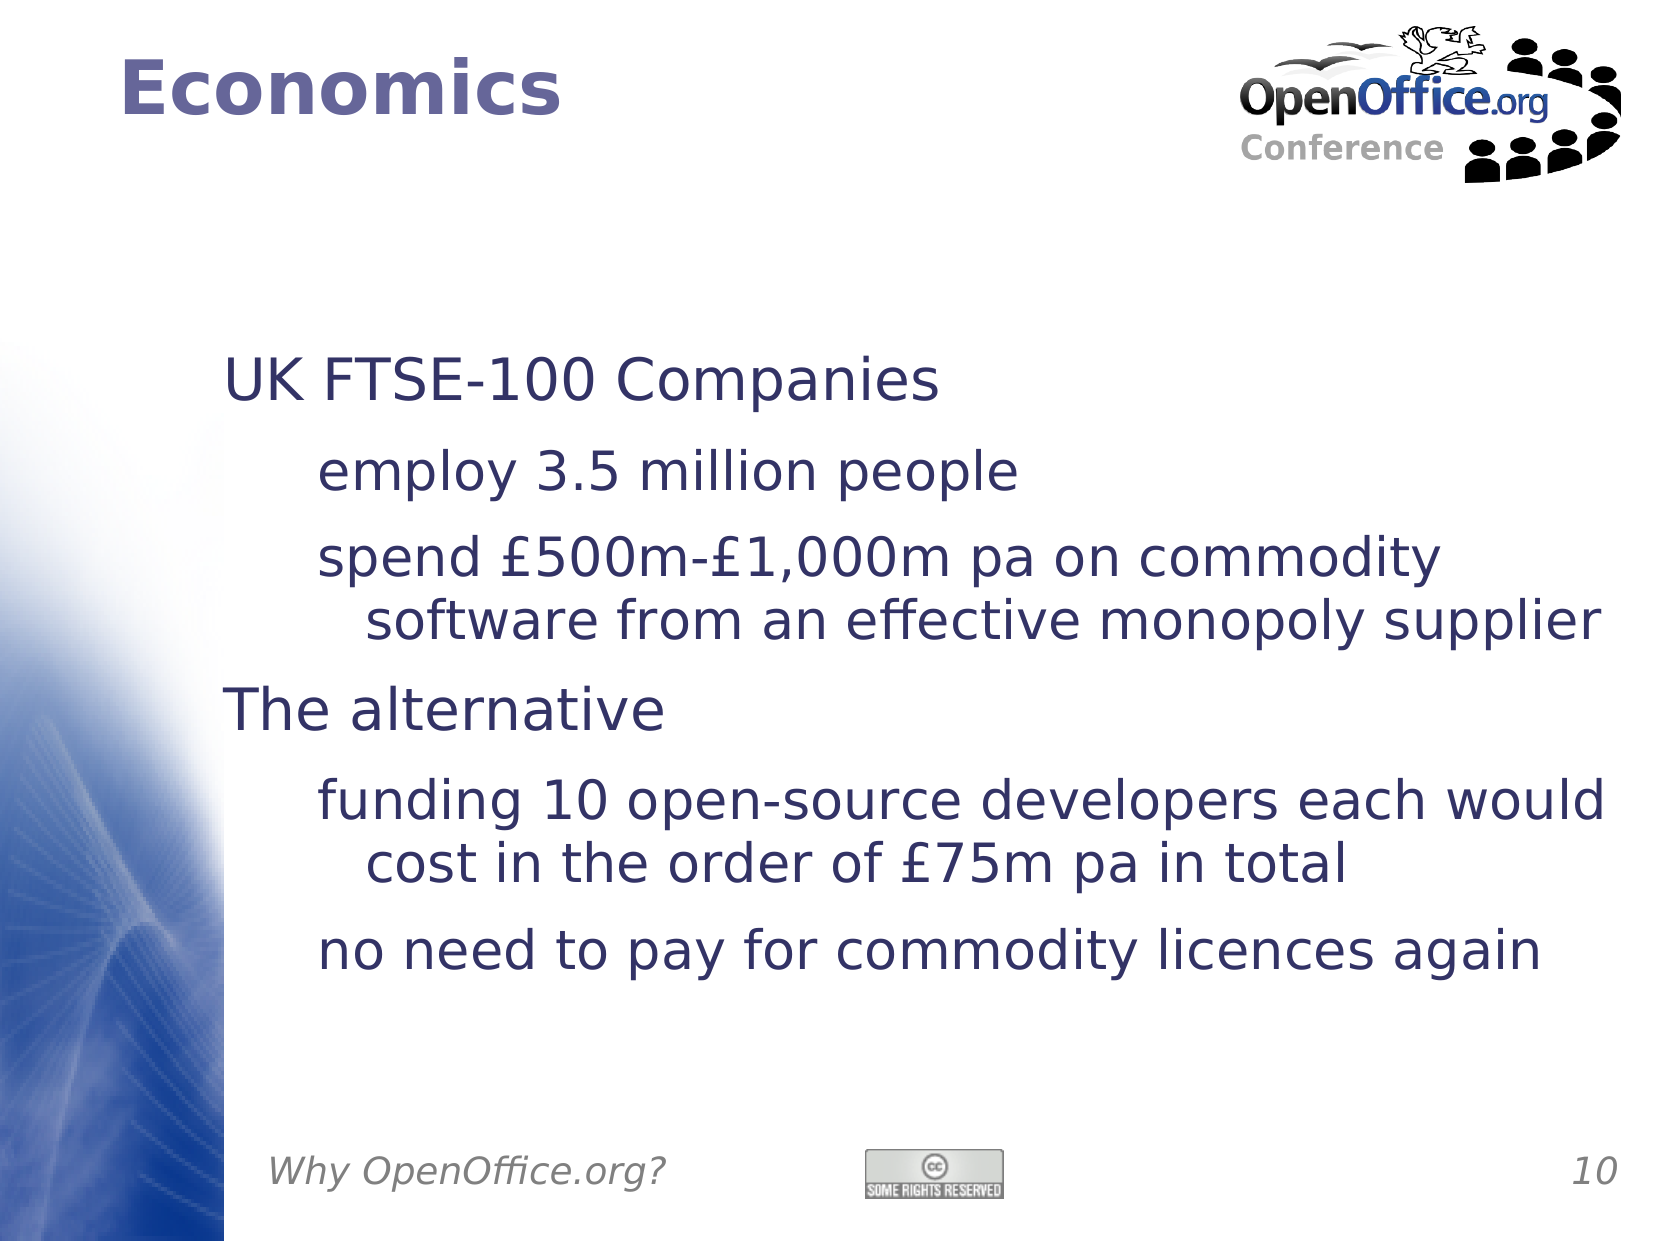

# Economics
UK FTSE-100 Companies
employ 3.5 million people
spend £500m-£1,000m pa on commodity software from an effective monopoly supplier
The alternative
funding 10 open-source developers each would cost in the order of £75m pa in total
no need to pay for commodity licences again